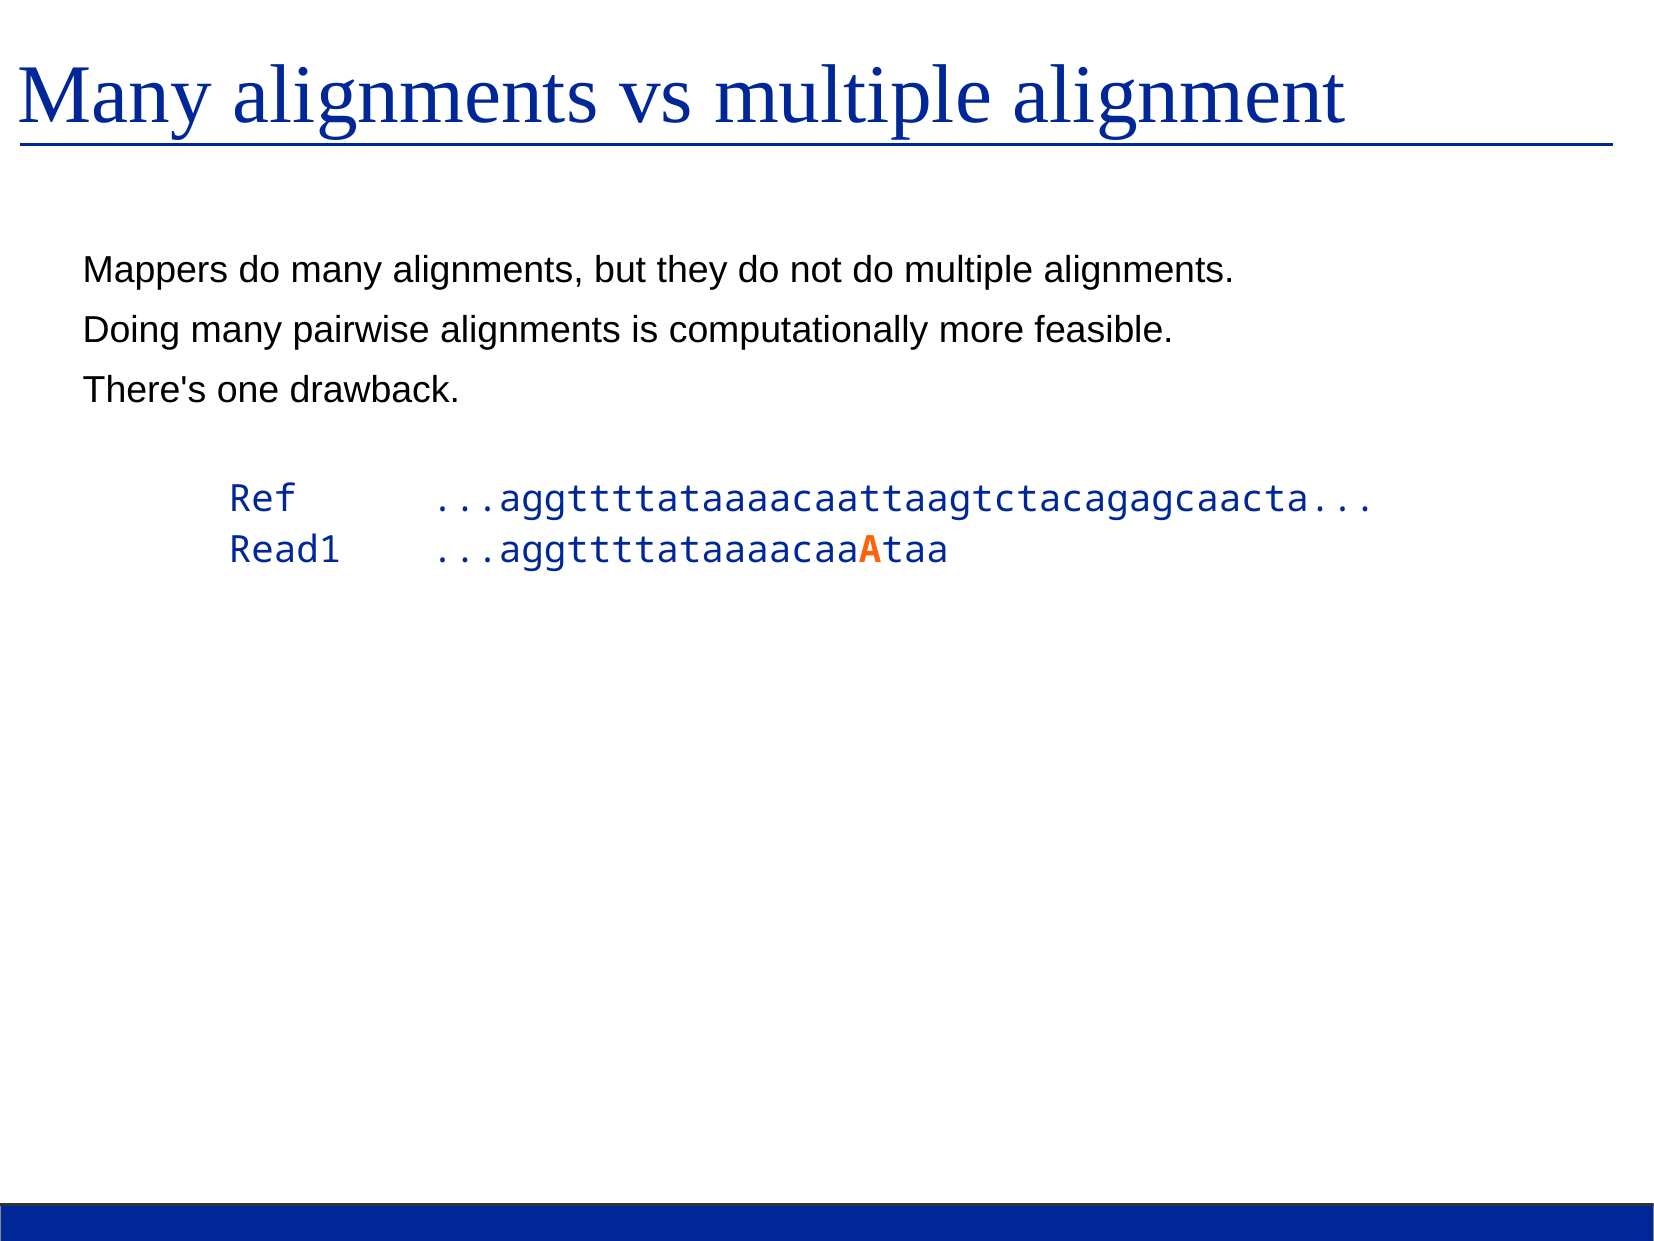

# Many alignments vs multiple alignment
Mappers do many alignments, but they do not do multiple alignments.
Doing many pairwise alignments is computationally more feasible.
There's one drawback.
 Ref ...aggttttataaaacaattaagtctacagagcaacta...
 Read1 ...aggttttataaaacaaAtaa